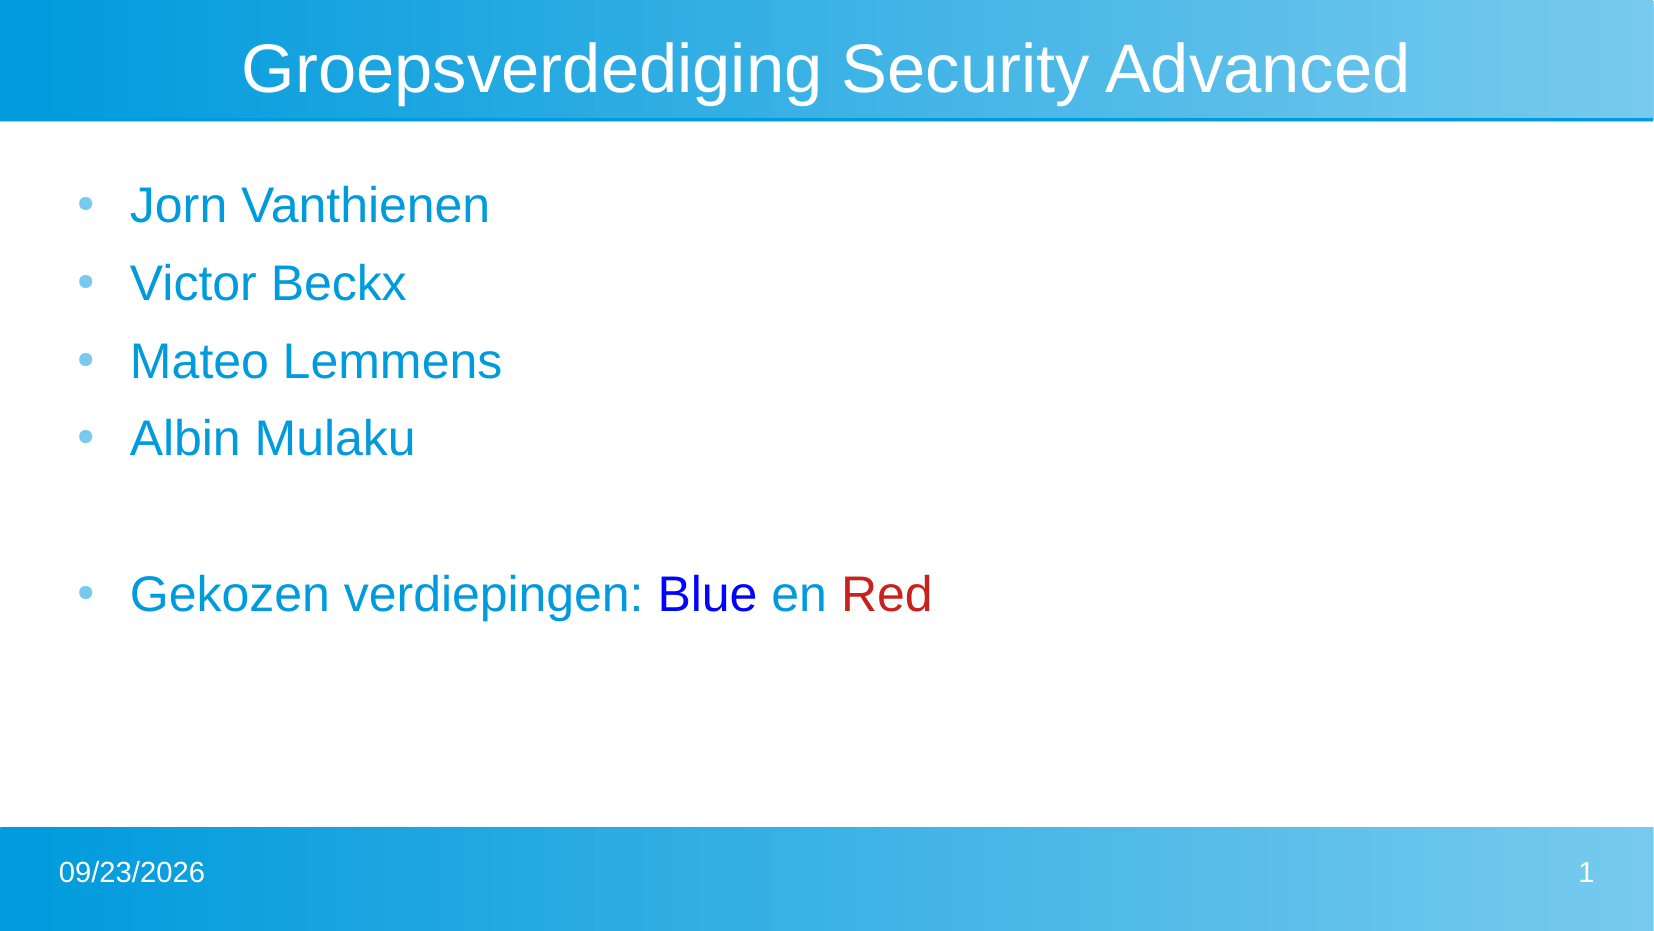

# Groepsverdediging Security Advanced
Jorn Vanthienen
Victor Beckx
Mateo Lemmens
Albin Mulaku
Gekozen verdiepingen: Blue en Red
1